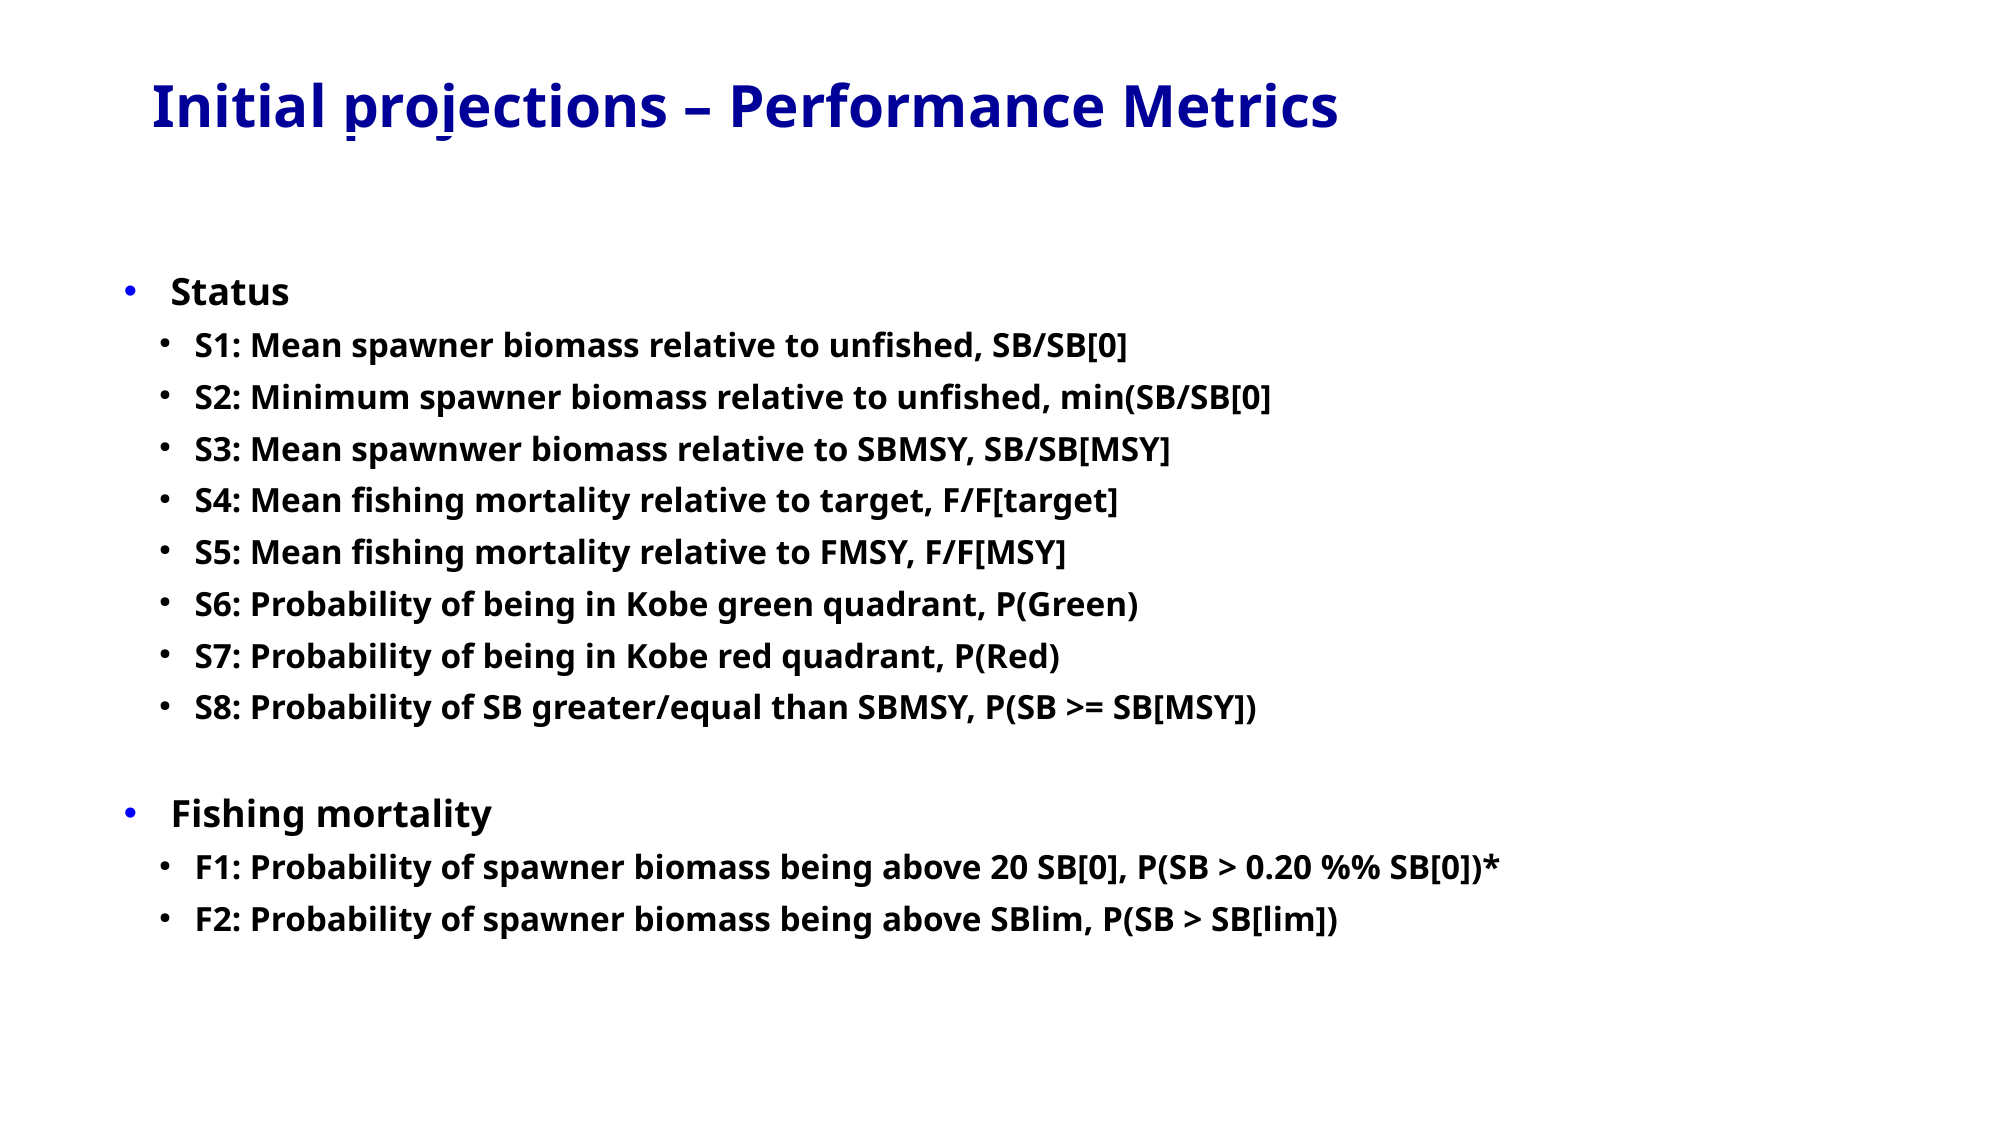

Initial projections – Performance Metrics
Status
S1: Mean spawner biomass relative to unfished, SB/SB[0]
S2: Minimum spawner biomass relative to unfished, min(SB/SB[0]
S3: Mean spawnwer biomass relative to SBMSY, SB/SB[MSY]
S4: Mean fishing mortality relative to target, F/F[target]
S5: Mean fishing mortality relative to FMSY, F/F[MSY]
S6: Probability of being in Kobe green quadrant, P(Green)
S7: Probability of being in Kobe red quadrant, P(Red)
S8: Probability of SB greater/equal than SBMSY, P(SB >= SB[MSY])
Fishing mortality
F1: Probability of spawner biomass being above 20 SB[0], P(SB > 0.20 %% SB[0])*
F2: Probability of spawner biomass being above SBlim, P(SB > SB[lim])